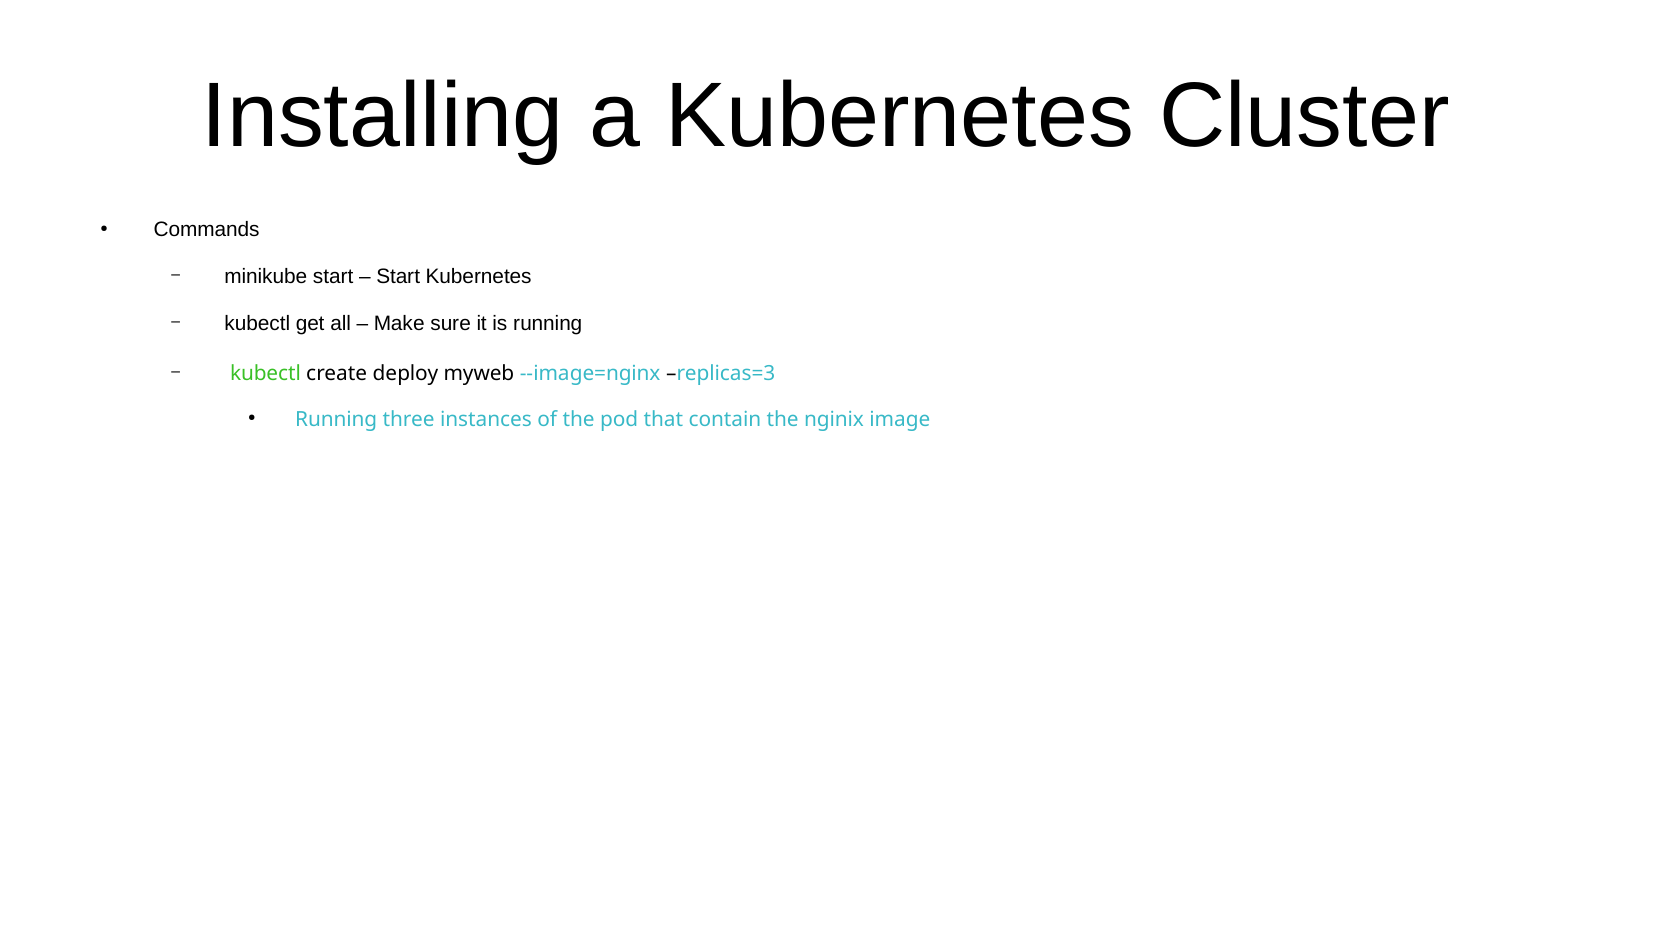

# Installing a Kubernetes Cluster
Commands
minikube start – Start Kubernetes
kubectl get all – Make sure it is running
 kubectl create deploy myweb --image=nginx –replicas=3
Running three instances of the pod that contain the nginix image